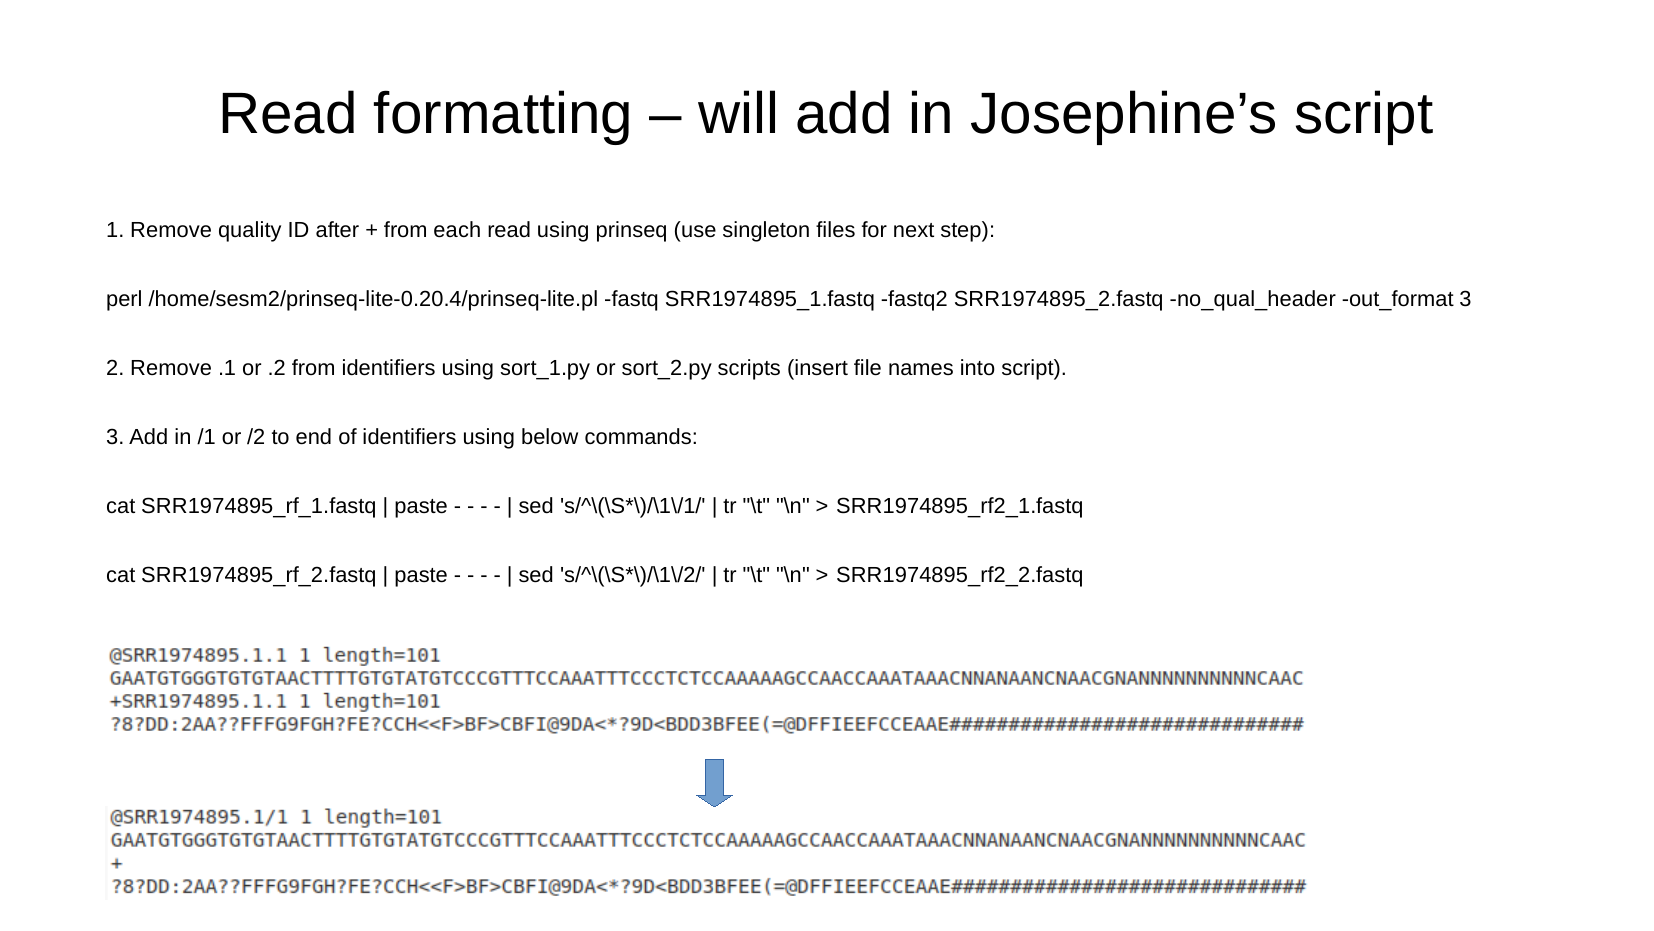

# Read formatting – will add in Josephine’s script
1. Remove quality ID after + from each read using prinseq (use singleton files for next step):
perl /home/sesm2/prinseq-lite-0.20.4/prinseq-lite.pl -fastq SRR1974895_1.fastq -fastq2 SRR1974895_2.fastq -no_qual_header -out_format 3
2. Remove .1 or .2 from identifiers using sort_1.py or sort_2.py scripts (insert file names into script).
3. Add in /1 or /2 to end of identifiers using below commands:
cat SRR1974895_rf_1.fastq | paste - - - - | sed 's/^\(\S*\)/\1\/1/' | tr "\t" "\n" > SRR1974895_rf2_1.fastq
cat SRR1974895_rf_2.fastq | paste - - - - | sed 's/^\(\S*\)/\1\/2/' | tr "\t" "\n" > SRR1974895_rf2_2.fastq